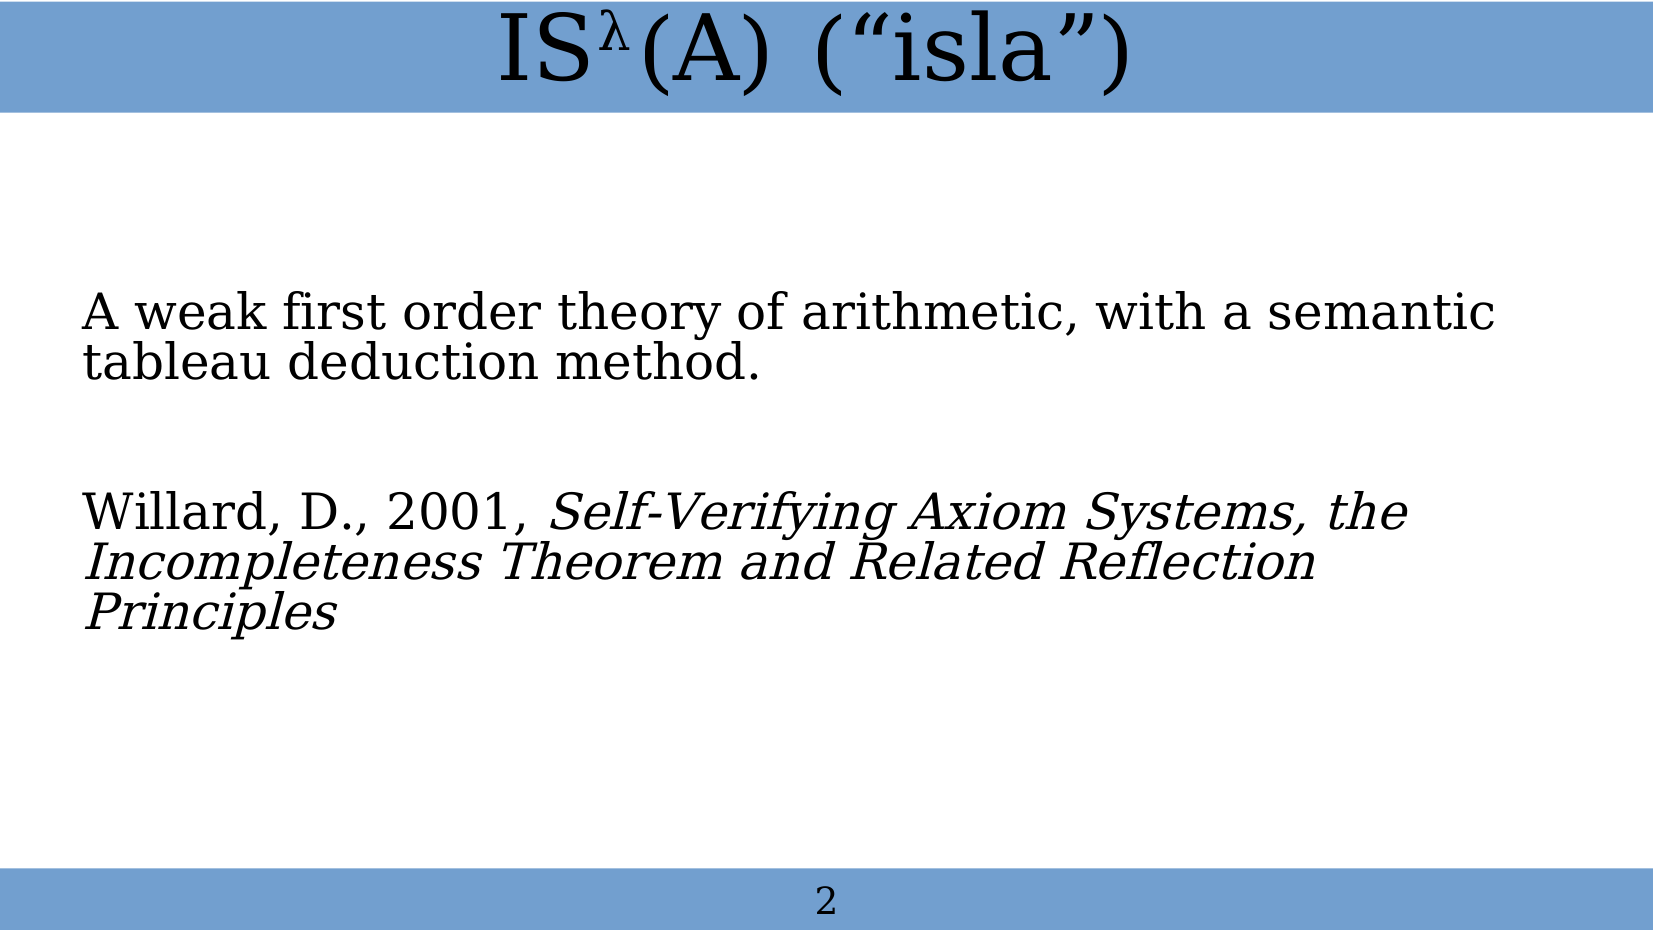

ISλ(A) (“isla”)
#
A weak first order theory of arithmetic, with a semantic tableau deduction method.
Willard, D., 2001, Self-Verifying Axiom Systems, the Incompleteness Theorem and Related Reflection Principles
2